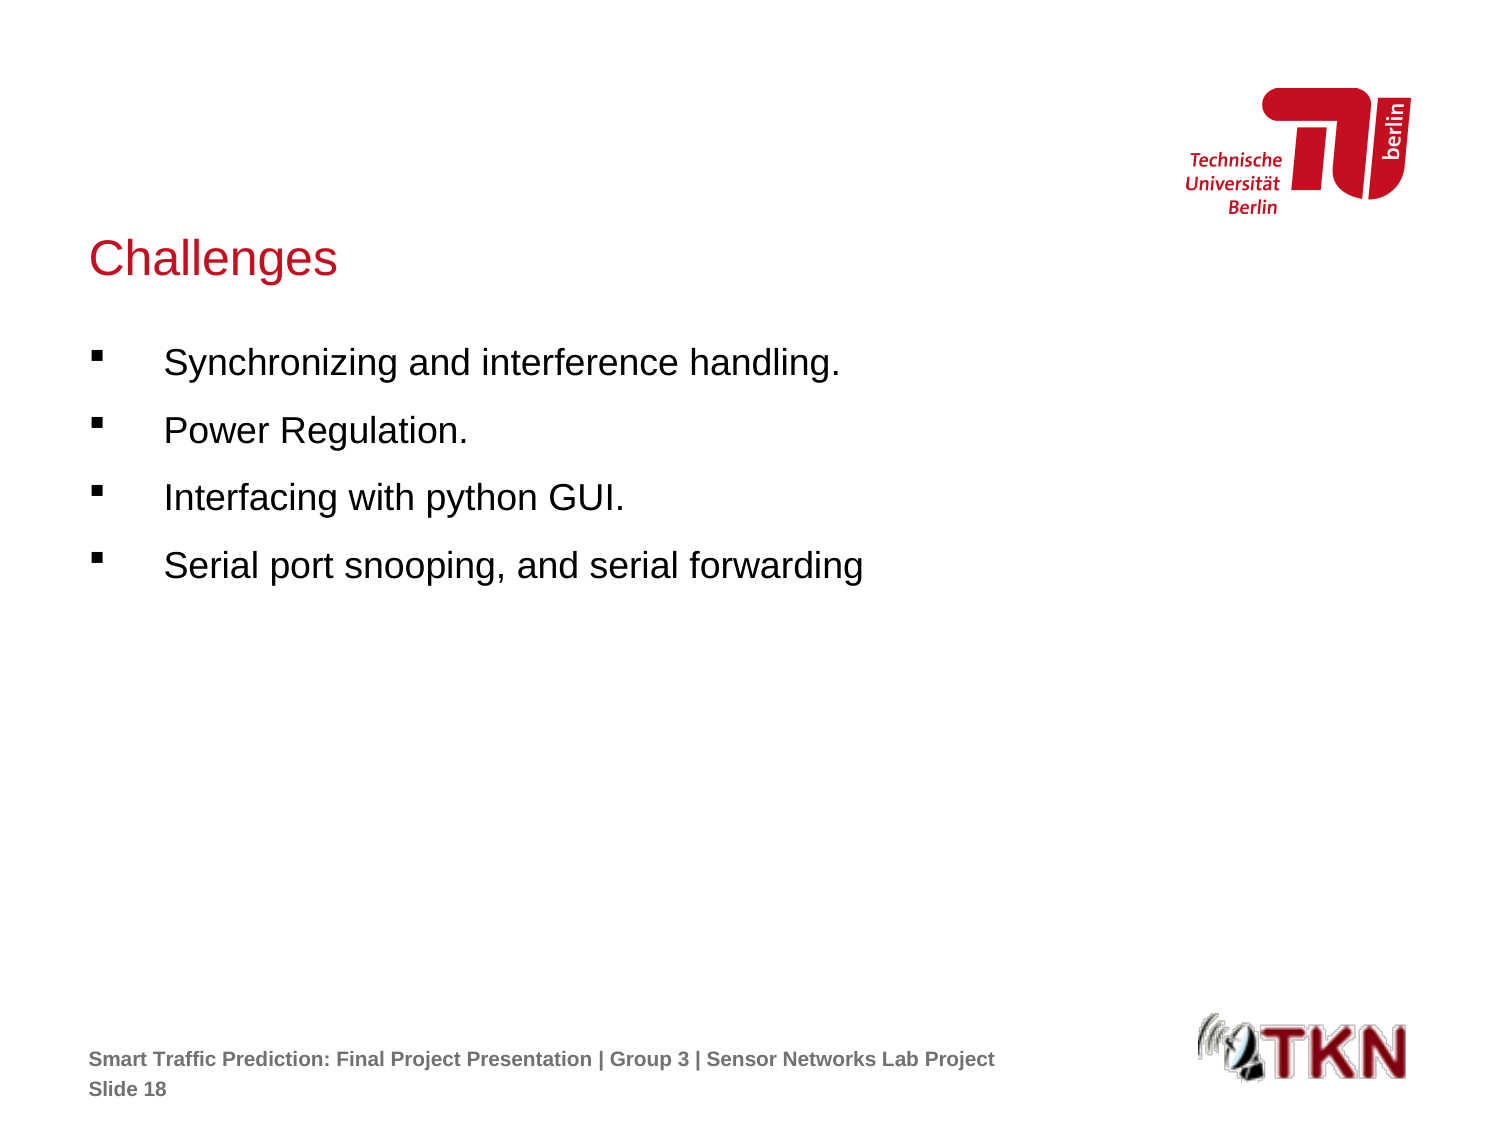

# Challenges
Synchronizing and interference handling.
Power Regulation.
Interfacing with python GUI.
Serial port snooping, and serial forwarding
Smart Traffic Prediction: Final Project Presentation | Group 3 | Sensor Networks Lab Project
Slide